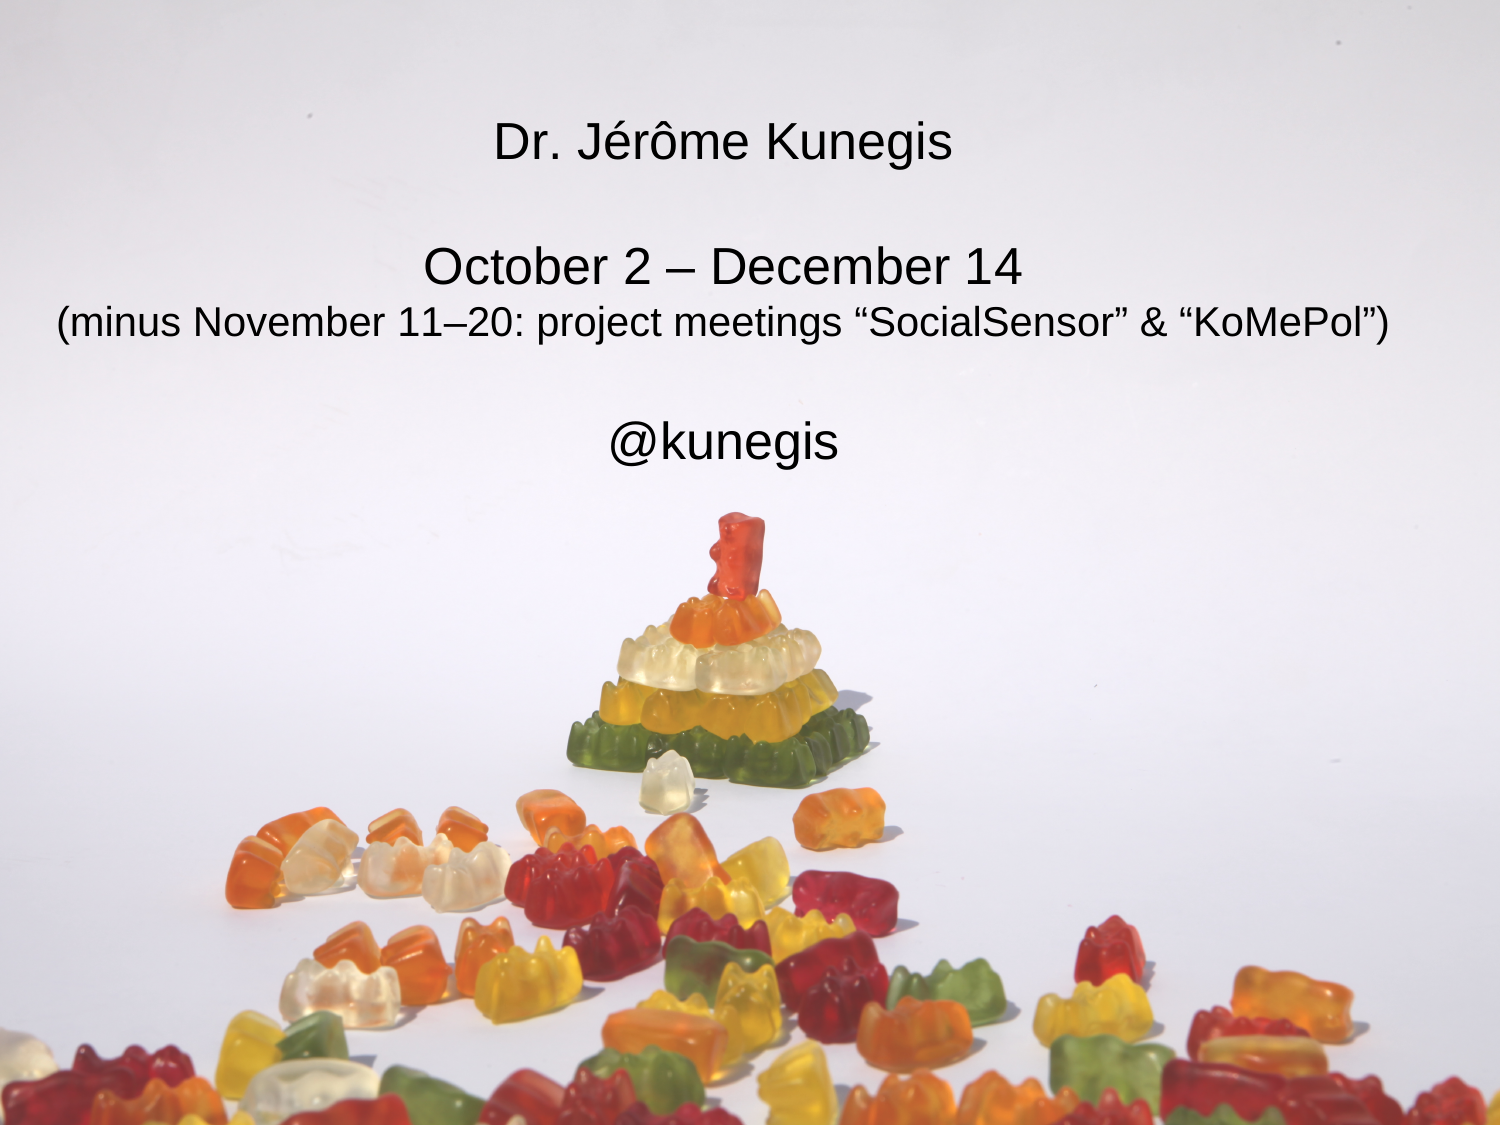

Dr. Jérôme Kunegis
October 2 – December 14
(minus November 11–20: project meetings “SocialSensor” & “KoMePol”)
@kunegis